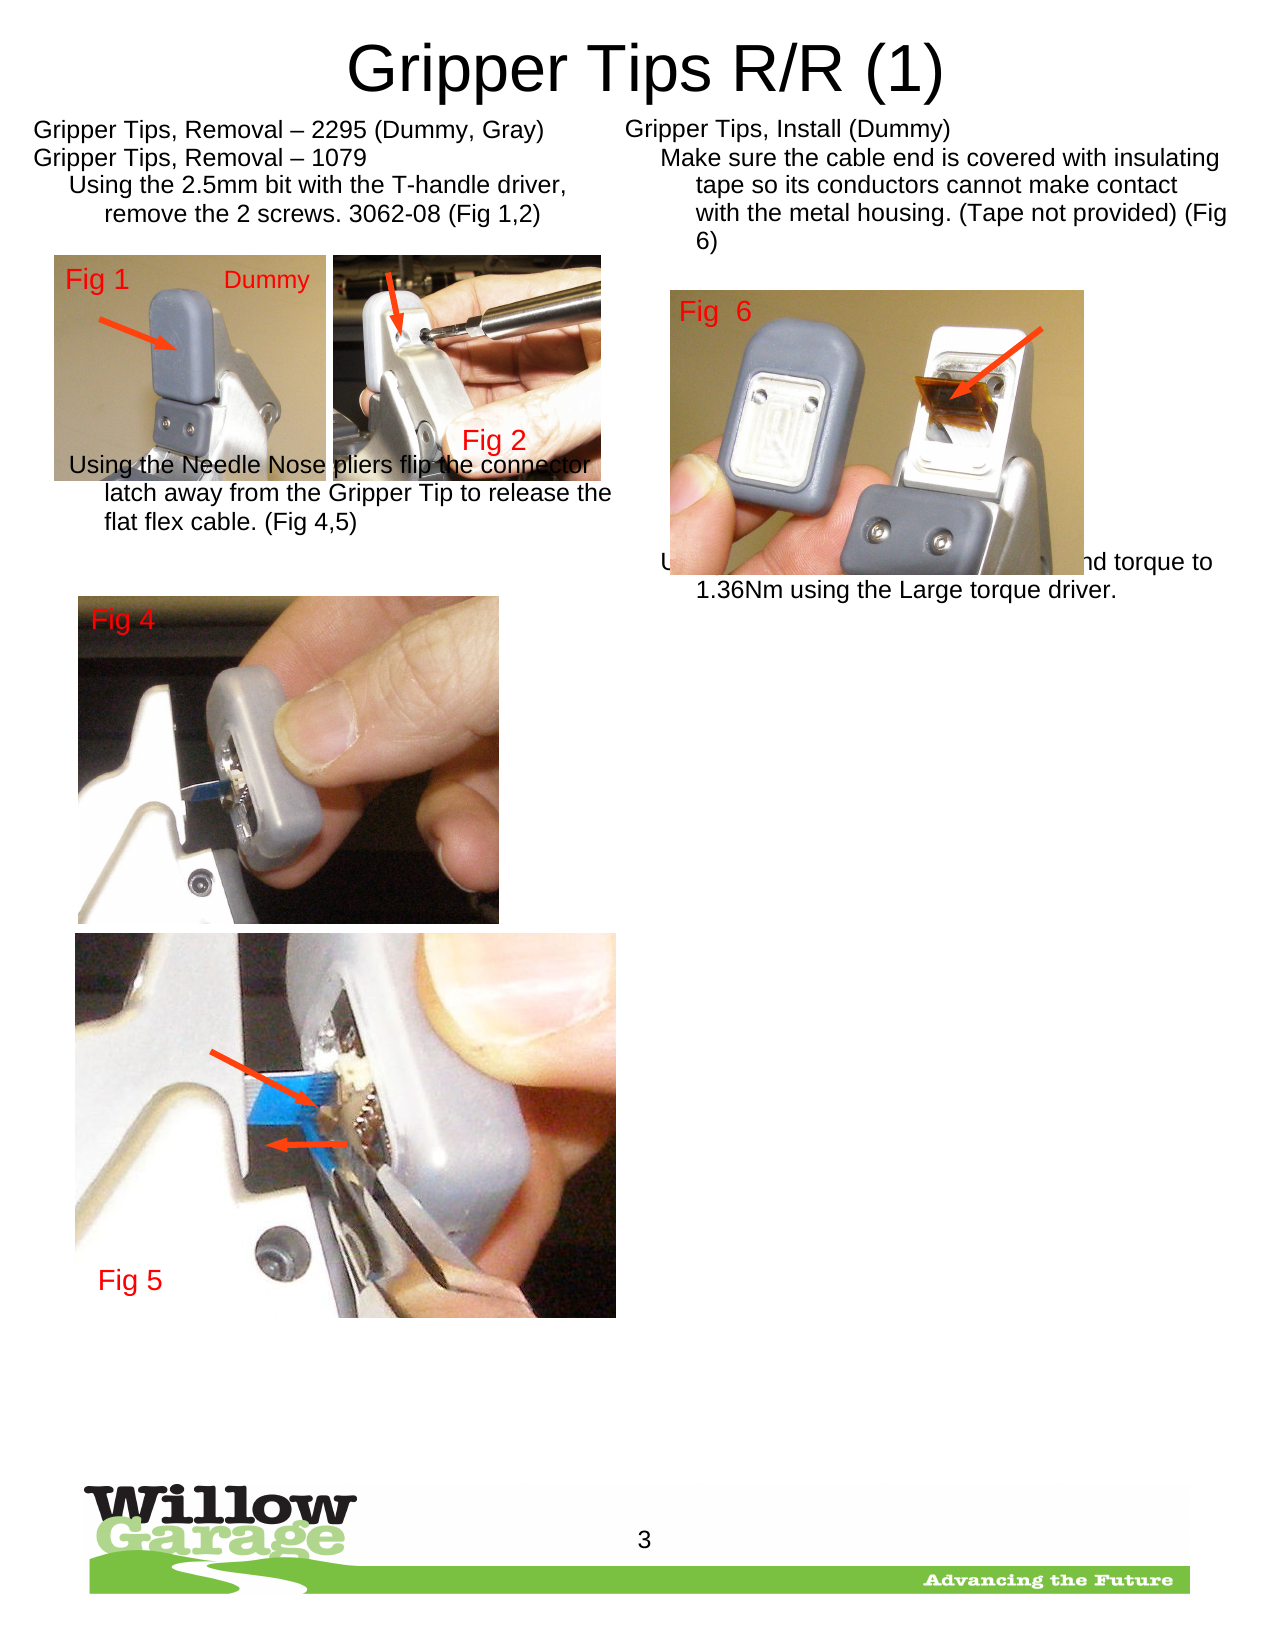

# Gripper Tips R/R (1)
Gripper Tips, Install (Dummy)
Make sure the cable end is covered with insulating tape so its conductors cannot make contact with the metal housing. (Tape not provided) (Fig 6)
Using Loctite 248, install the screws and torque to 1.36Nm using the Large torque driver.
Gripper Tips, Removal – 2295 (Dummy, Gray)
Gripper Tips, Removal – 1079
Using the 2.5mm bit with the T-handle driver, remove the 2 screws. 3062-08 (Fig 1,2)
Using the Needle Nose pliers flip the connector latch away from the Gripper Tip to release the flat flex cable. (Fig 4,5)
Fig 1
Dummy
Fig 6
Fig 2
Fig 4
Fig 5
3